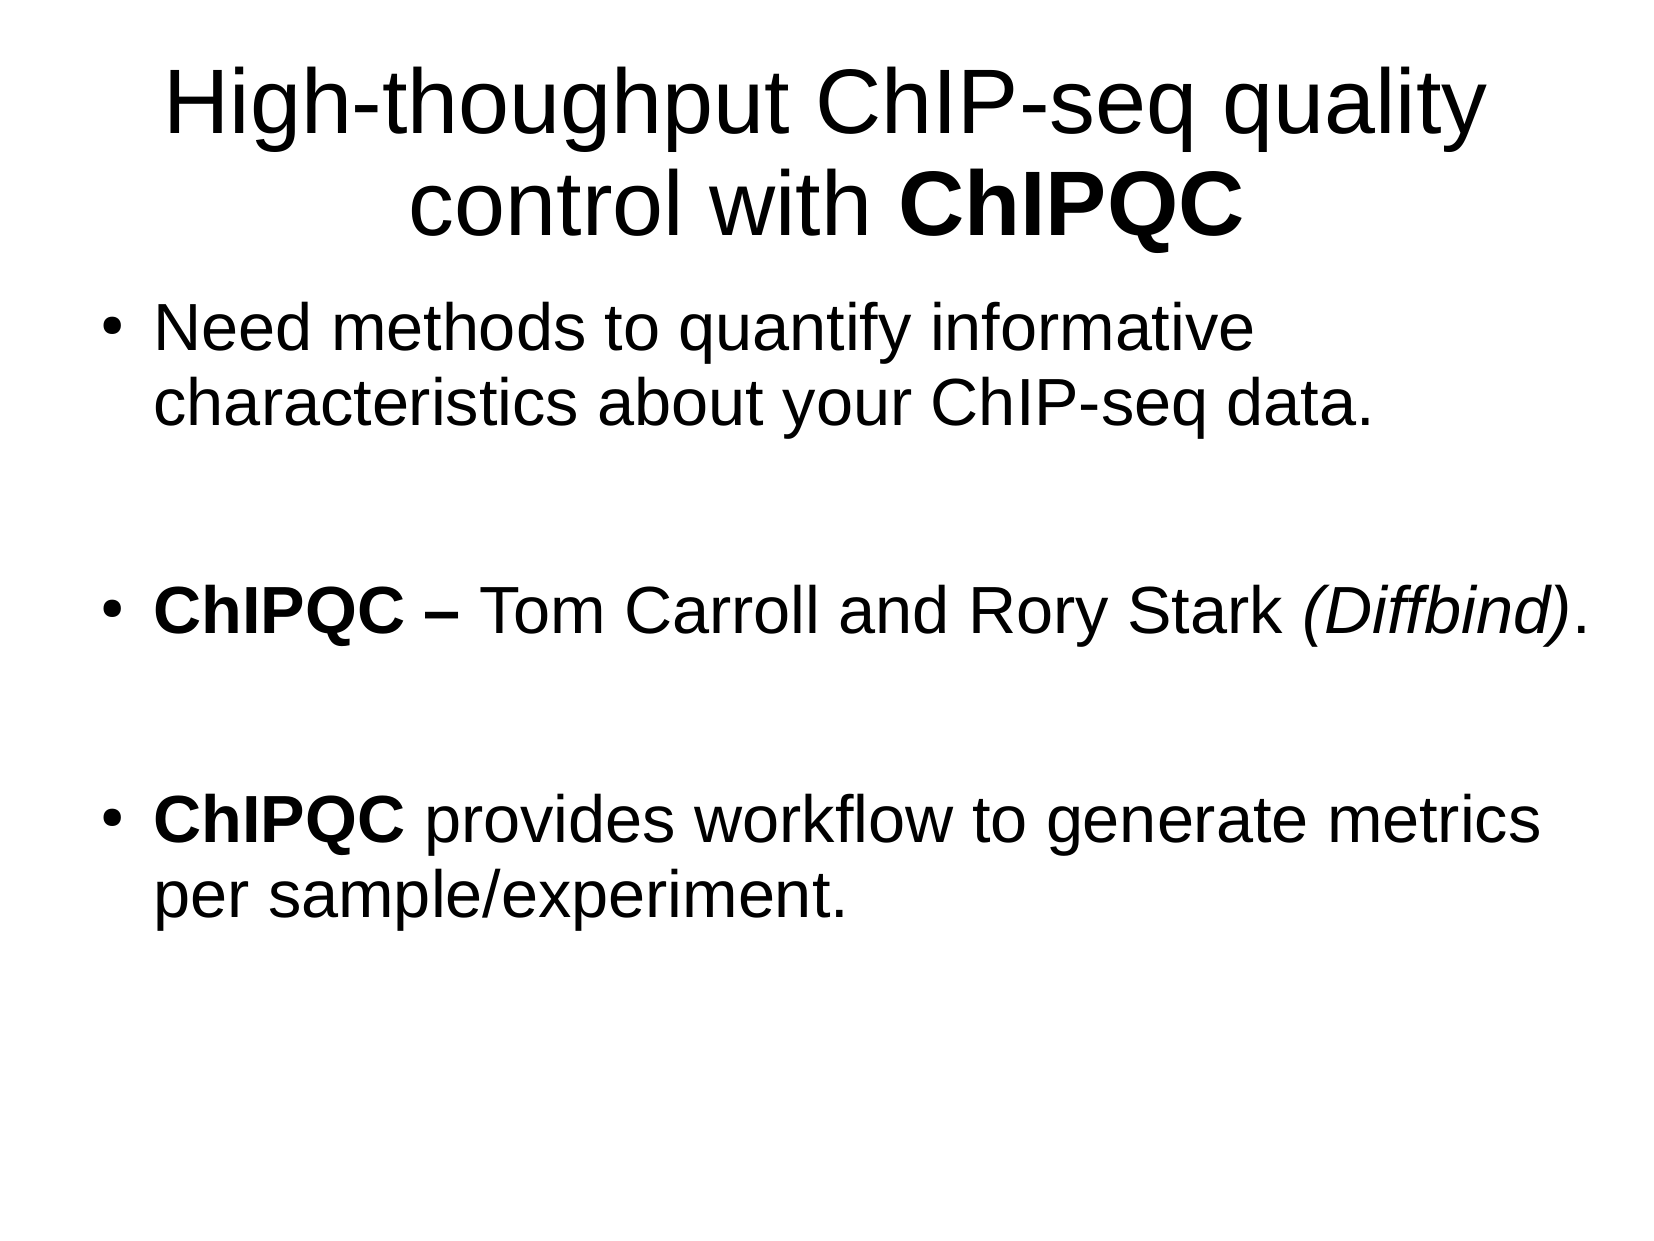

# High-thoughput ChIP-seq quality control with ChIPQC
Need methods to quantify informative characteristics about your ChIP-seq data.
ChIPQC – Tom Carroll and Rory Stark (Diffbind).
ChIPQC provides workflow to generate metrics per sample/experiment.